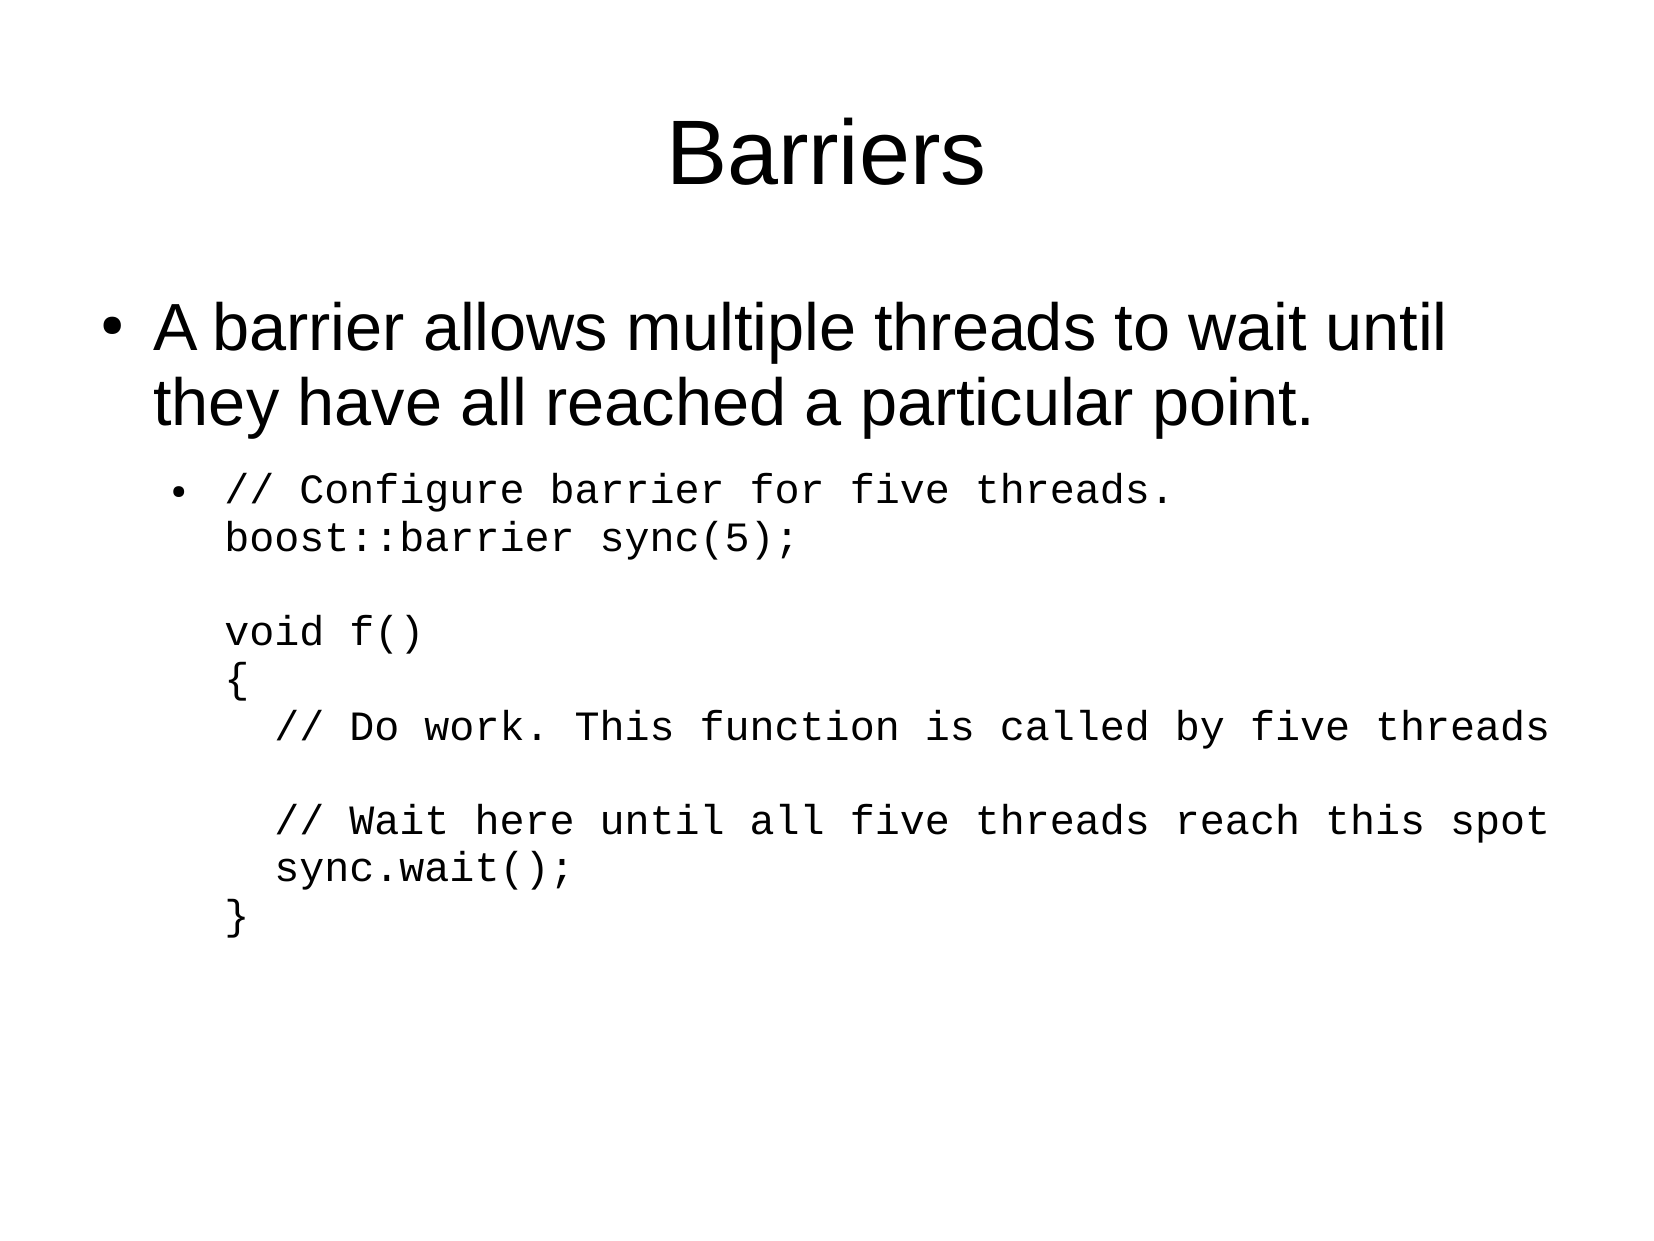

# Barriers
A barrier allows multiple threads to wait until they have all reached a particular point.
// Configure barrier for five threads.
boost::barrier sync(5);
void f()
{
 // Do work. This function is called by five threads
 // Wait here until all five threads reach this spot
 sync.wait();
}